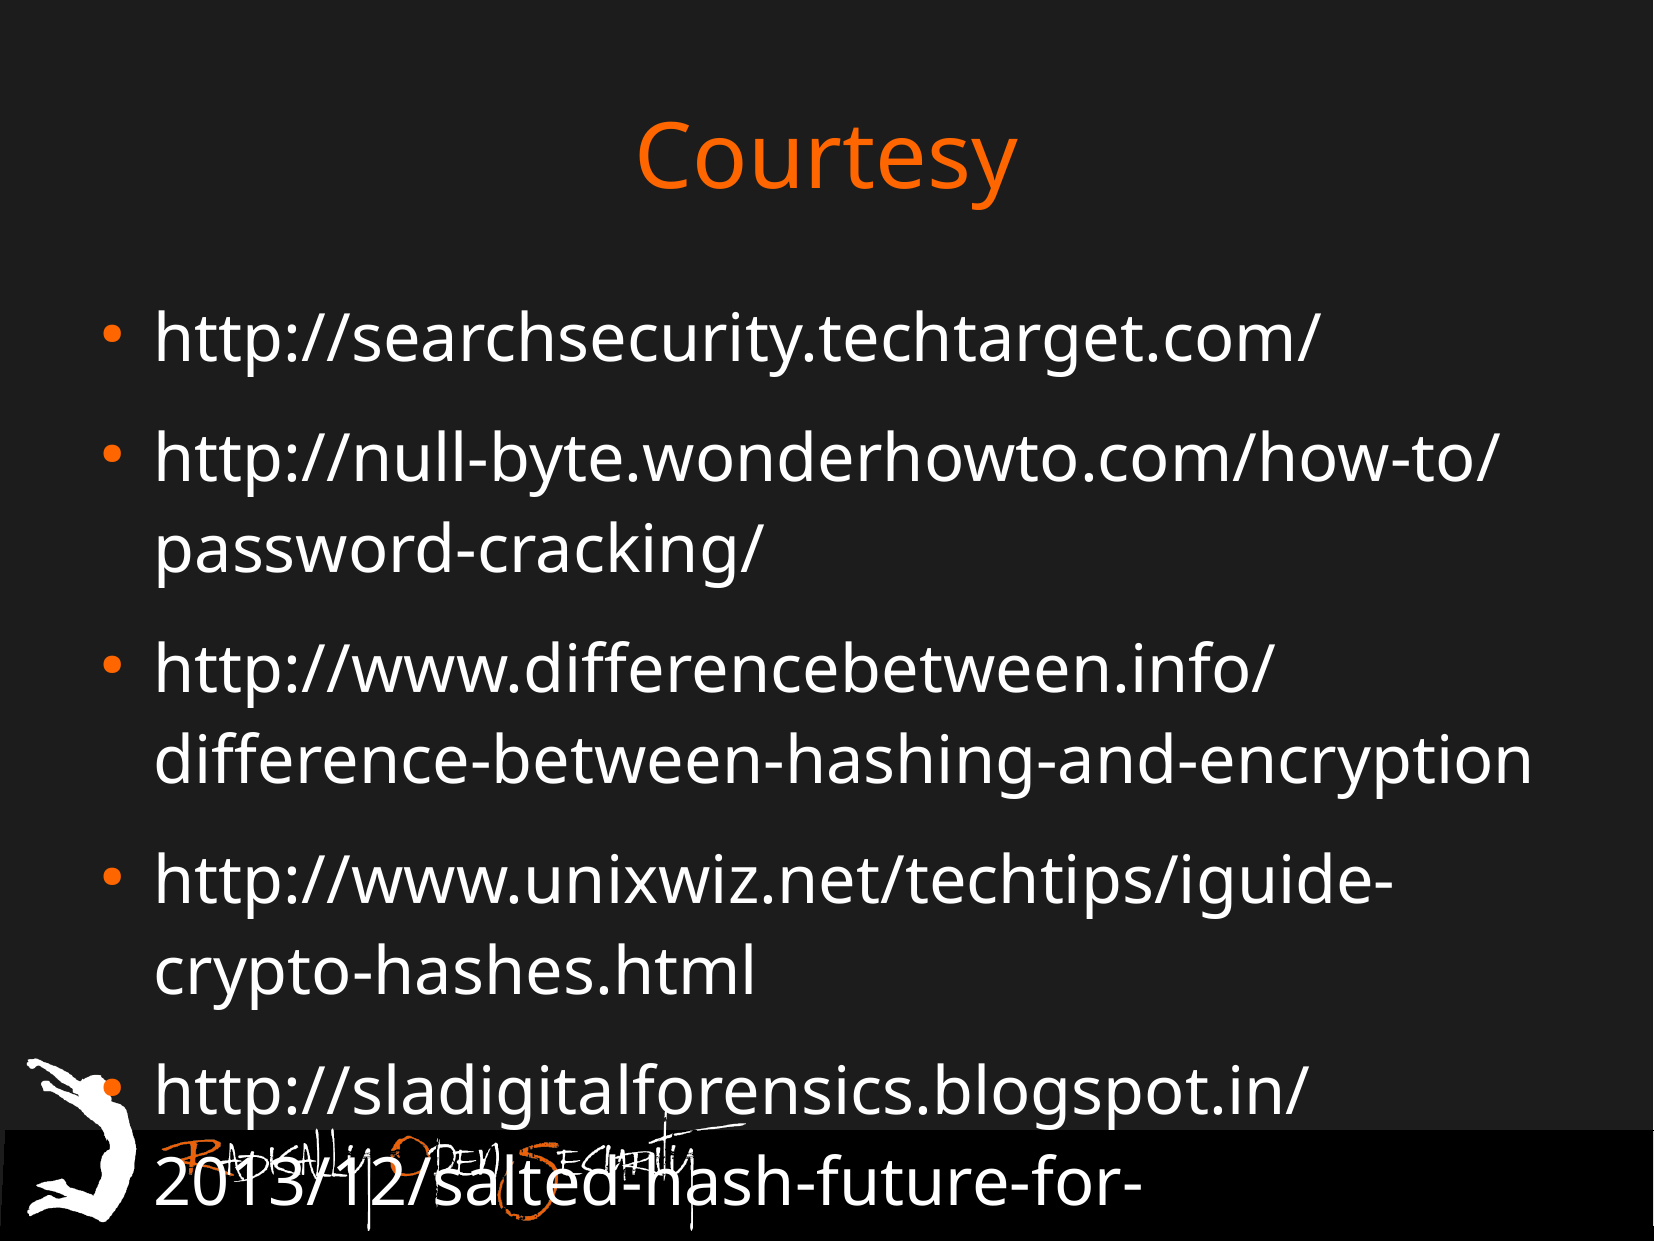

# Courtesy
http://searchsecurity.techtarget.com/
http://null-byte.wonderhowto.com/how-to/password-cracking/
http://www.differencebetween.info/difference-between-hashing-and-encryption
http://www.unixwiz.net/techtips/iguide-crypto-hashes.html
http://sladigitalforensics.blogspot.in/2013/12/salted-hash-future-for-passwords.html